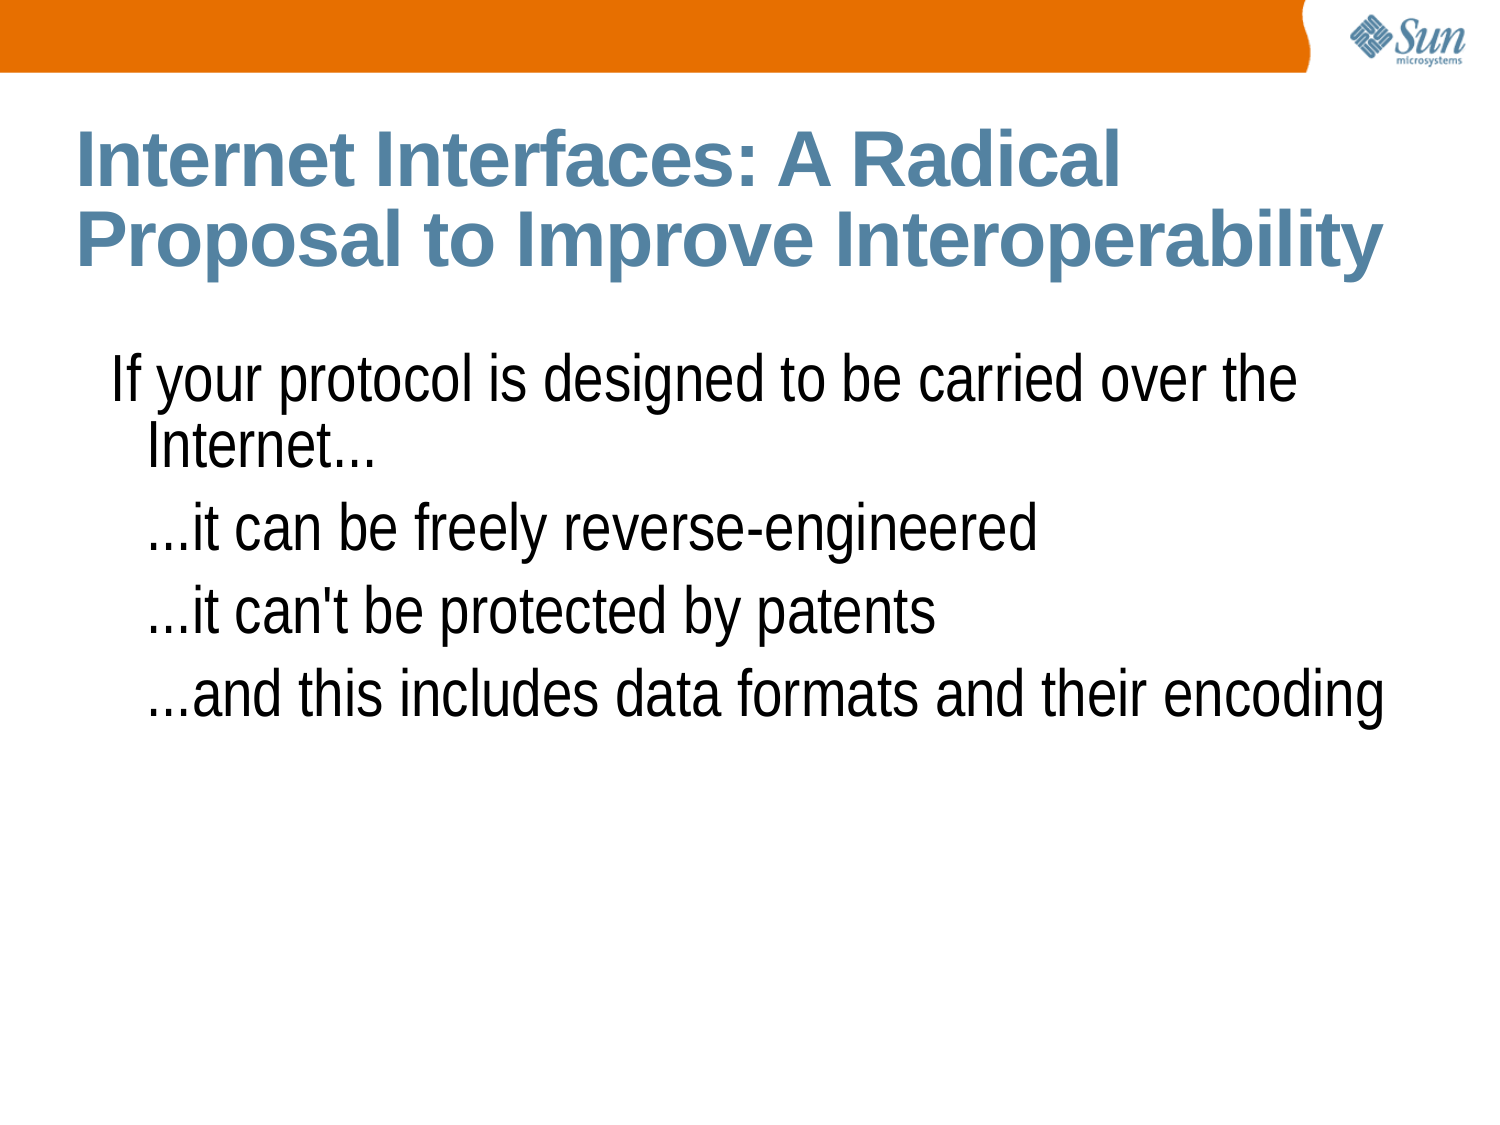

# Internet Interfaces: A Radical Proposal to Improve Interoperability
If your protocol is designed to be carried over the Internet...
...it can be freely reverse-engineered
...it can't be protected by patents
...and this includes data formats and their encoding